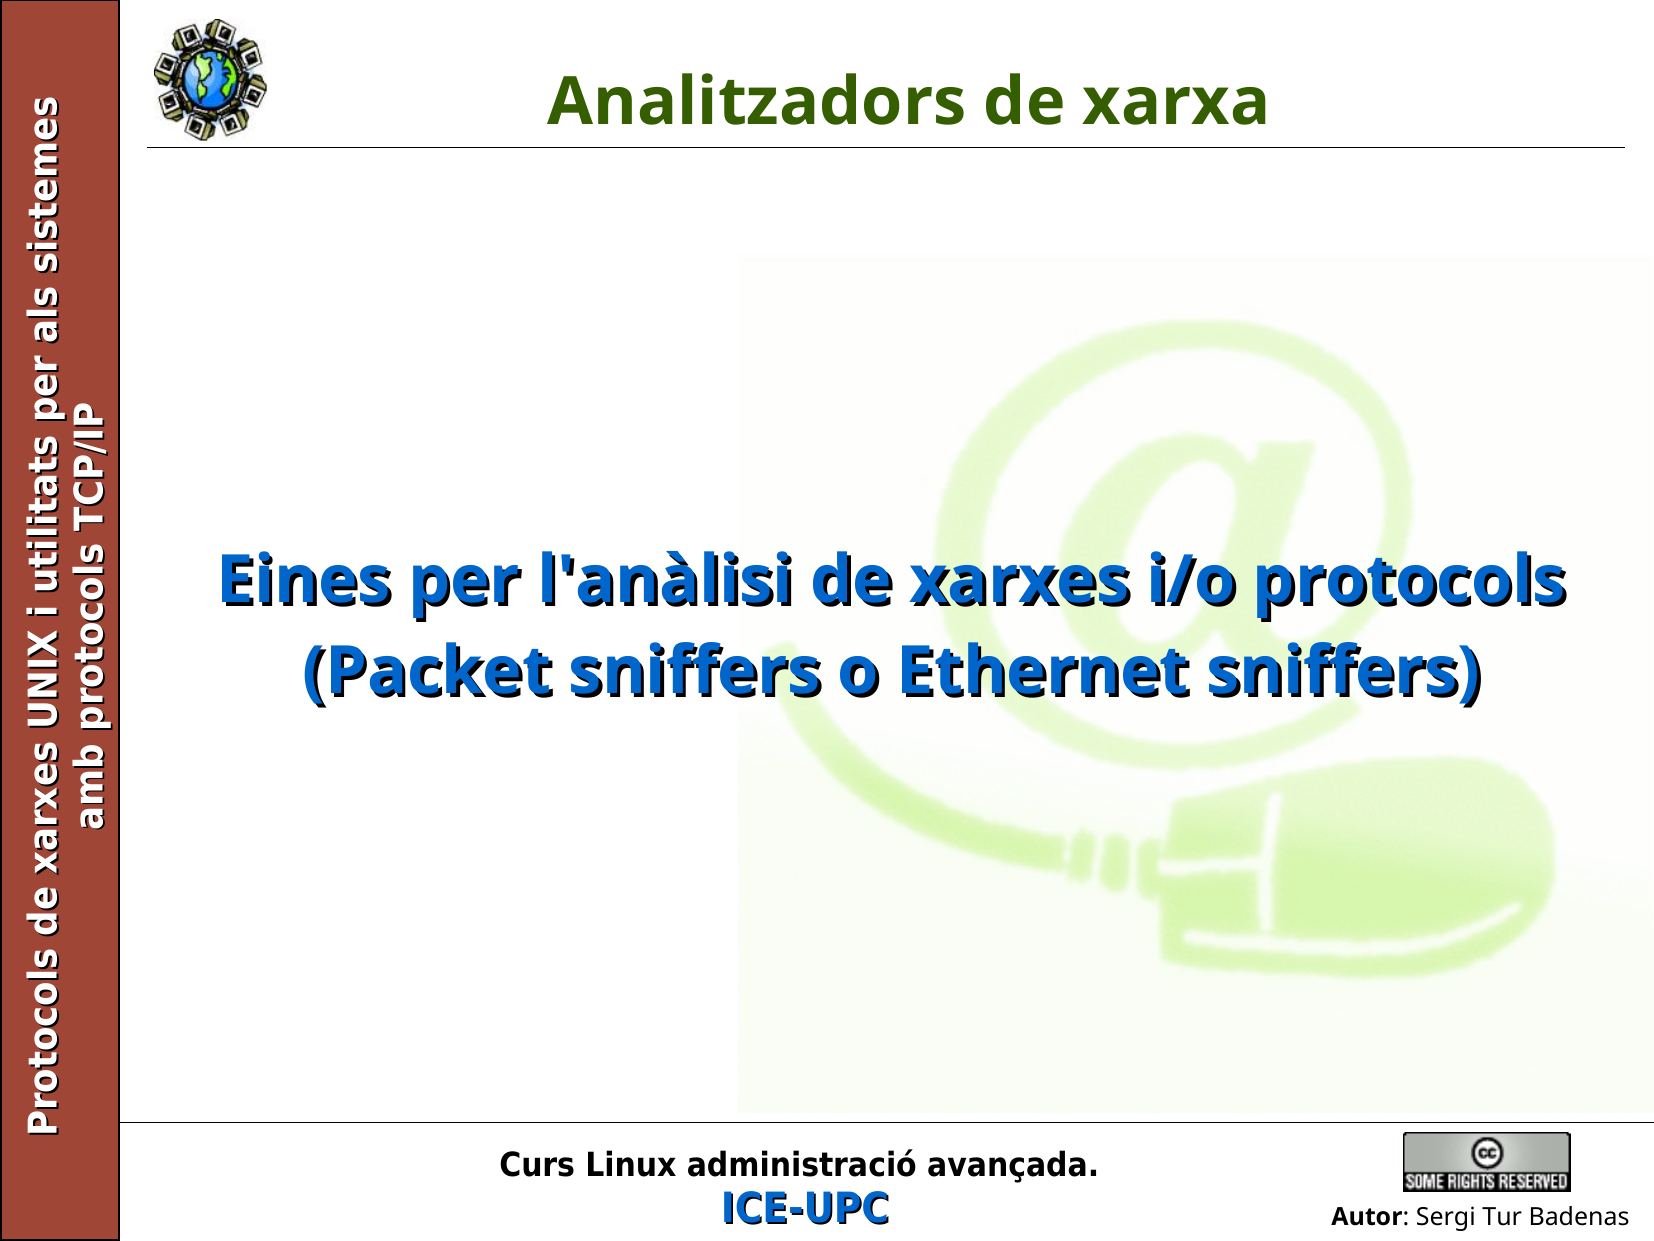

# Analitzadors de xarxa
Eines per l'anàlisi de xarxes i/o protocols (Packet sniffers o Ethernet sniffers)